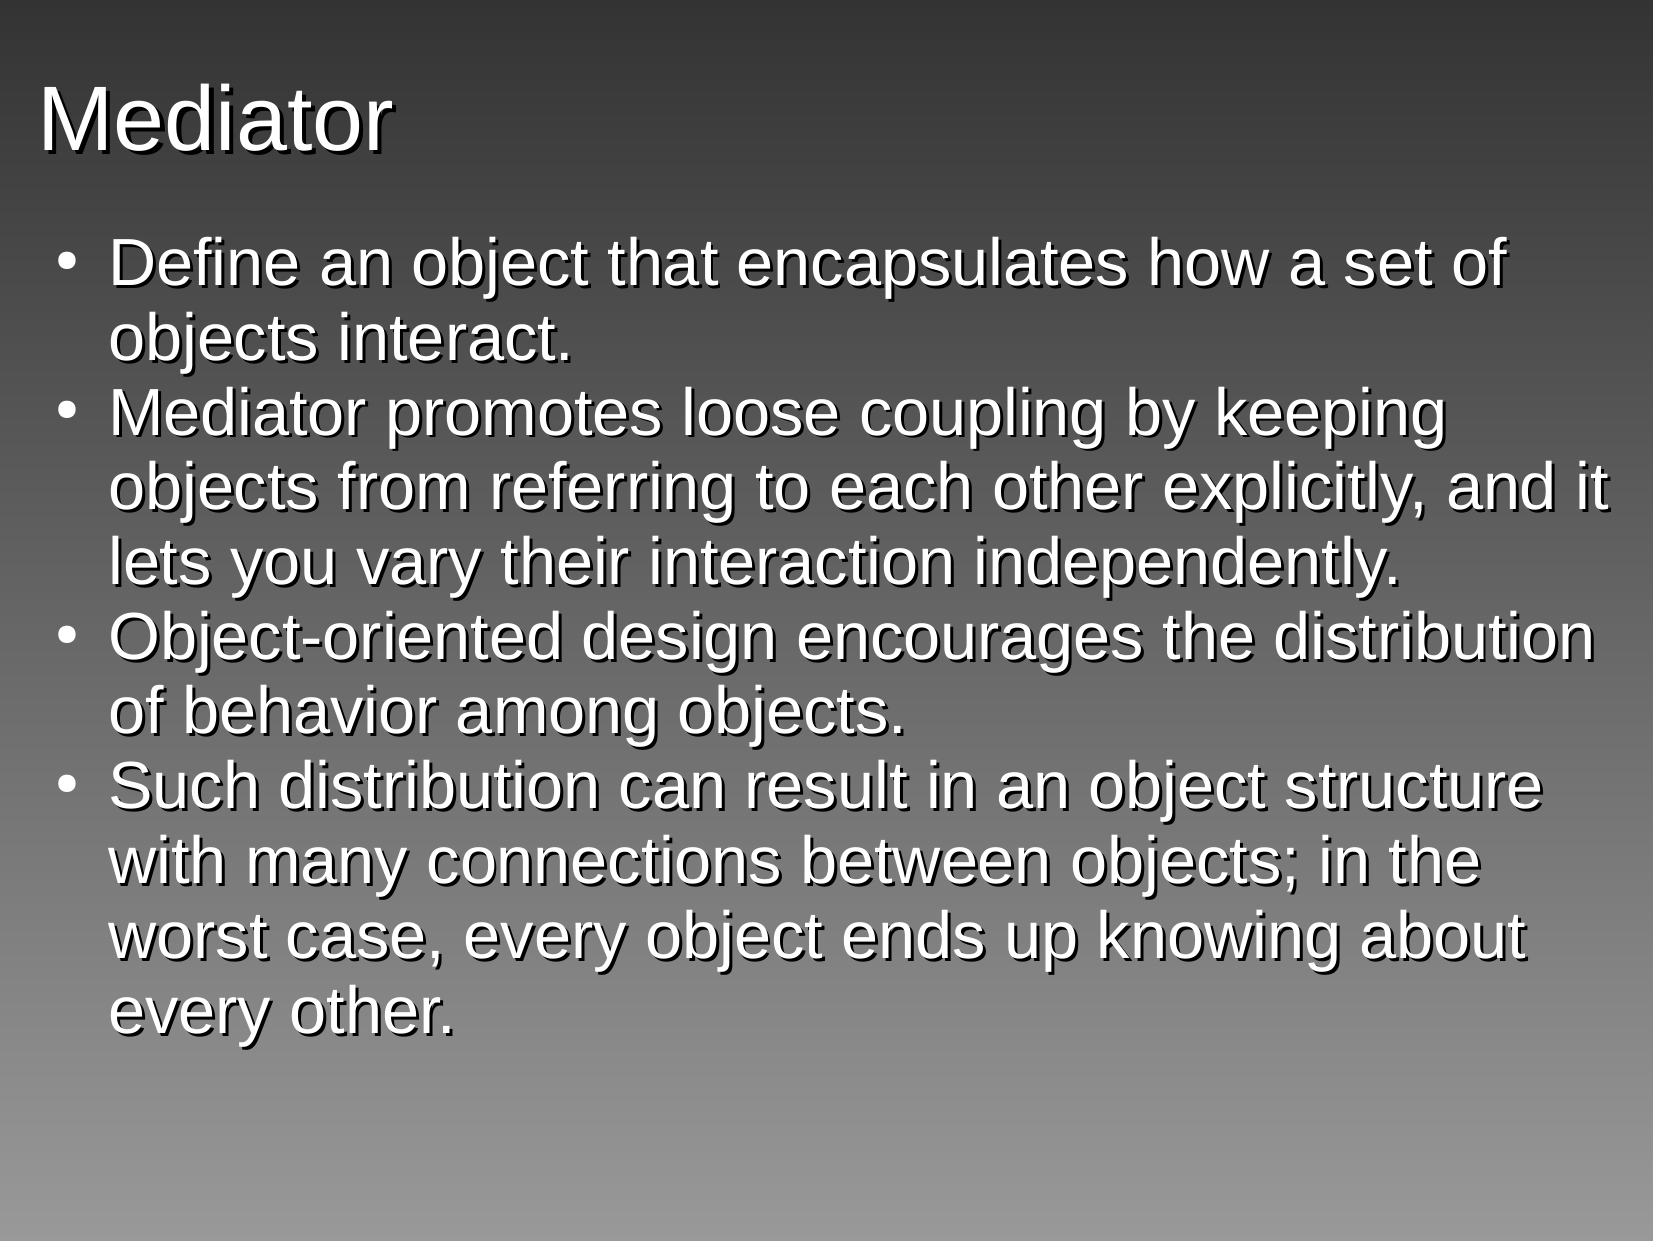

# Mediator
Define an object that encapsulates how a set of objects interact.
Mediator promotes loose coupling by keeping objects from referring to each other explicitly, and it lets you vary their interaction independently.
Object-oriented design encourages the distribution of behavior among objects.
Such distribution can result in an object structure with many connections between objects; in the worst case, every object ends up knowing about every other.